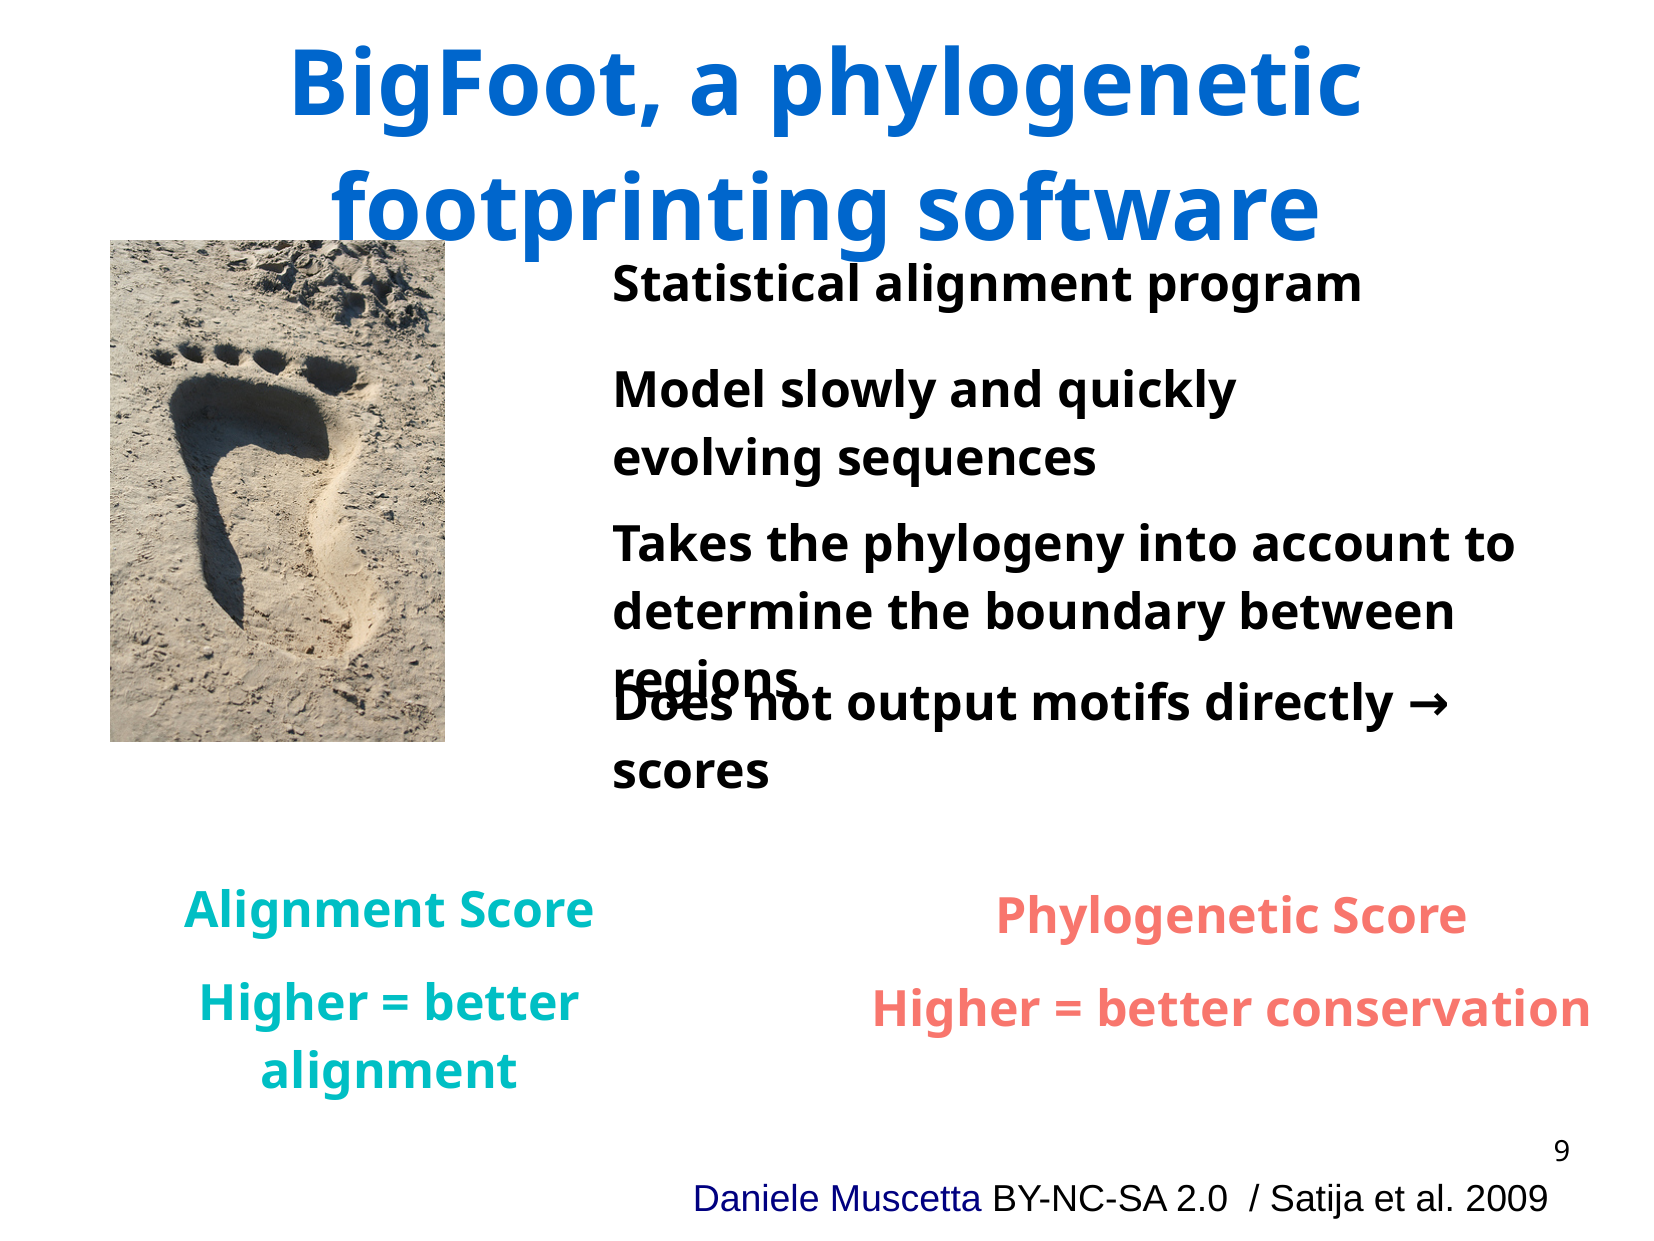

BigFoot, a phylogenetic footprinting software
Statistical alignment program
Model slowly and quickly evolving sequences
Takes the phylogeny into account to determine the boundary between regions
Does not output motifs directly → scores
Alignment Score
Higher = better alignment
Phylogenetic Score
Higher = better conservation
9
Daniele Muscetta BY-NC-SA 2.0 / Satija et al. 2009
How it works
The scores
The method
Show one of our family & given tree?
Show theoretical tree